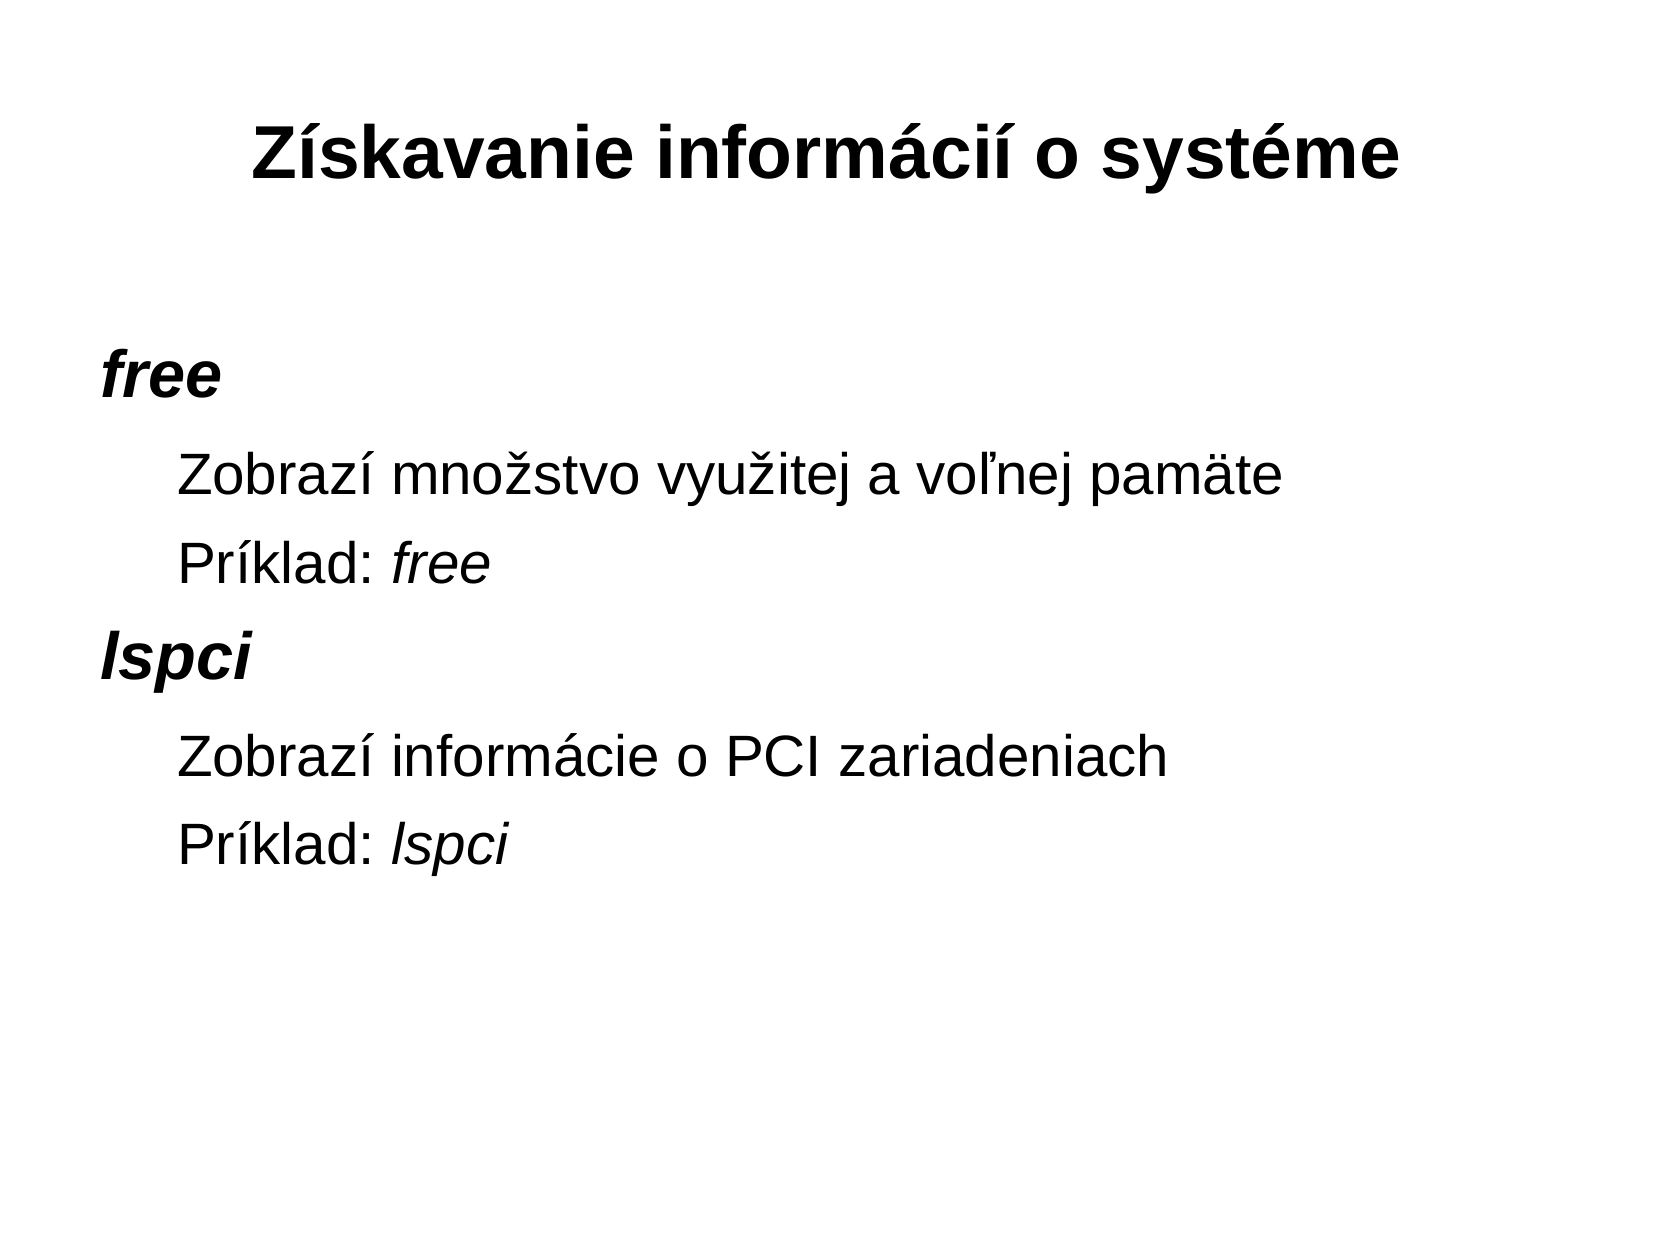

# Získavanie informácií o systéme
free
Zobrazí množstvo využitej a voľnej pamäte
Príklad: free
lspci
Zobrazí informácie o PCI zariadeniach
Príklad: lspci